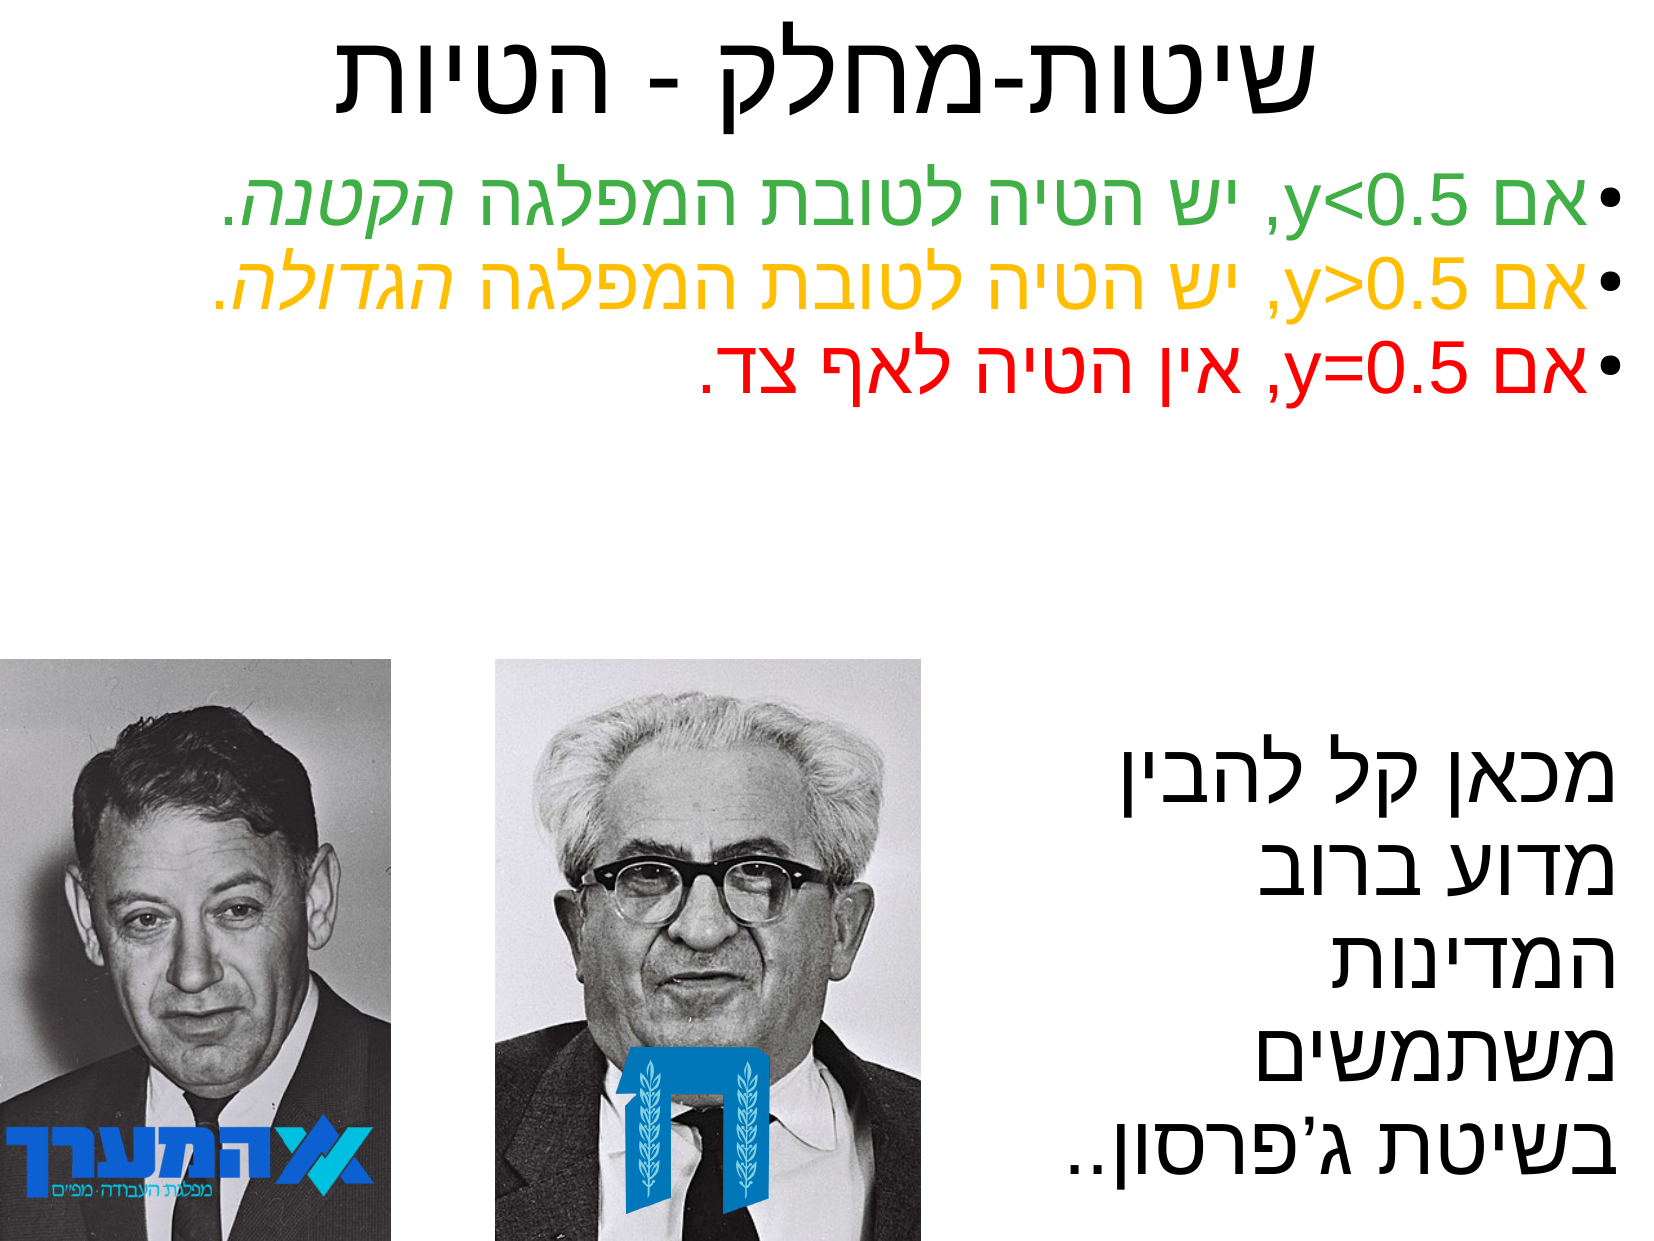

# שיטות-מחלק - הטיות
אם y<0.5, יש הטיה לטובת המפלגה הקטנה.
אם y>0.5, יש הטיה לטובת המפלגה הגדולה.
אם y=0.5, אין הטיה לאף צד.
מכאן קל להבין מדוע ברוב המדינות משתמשים בשיטת ג’פרסון..